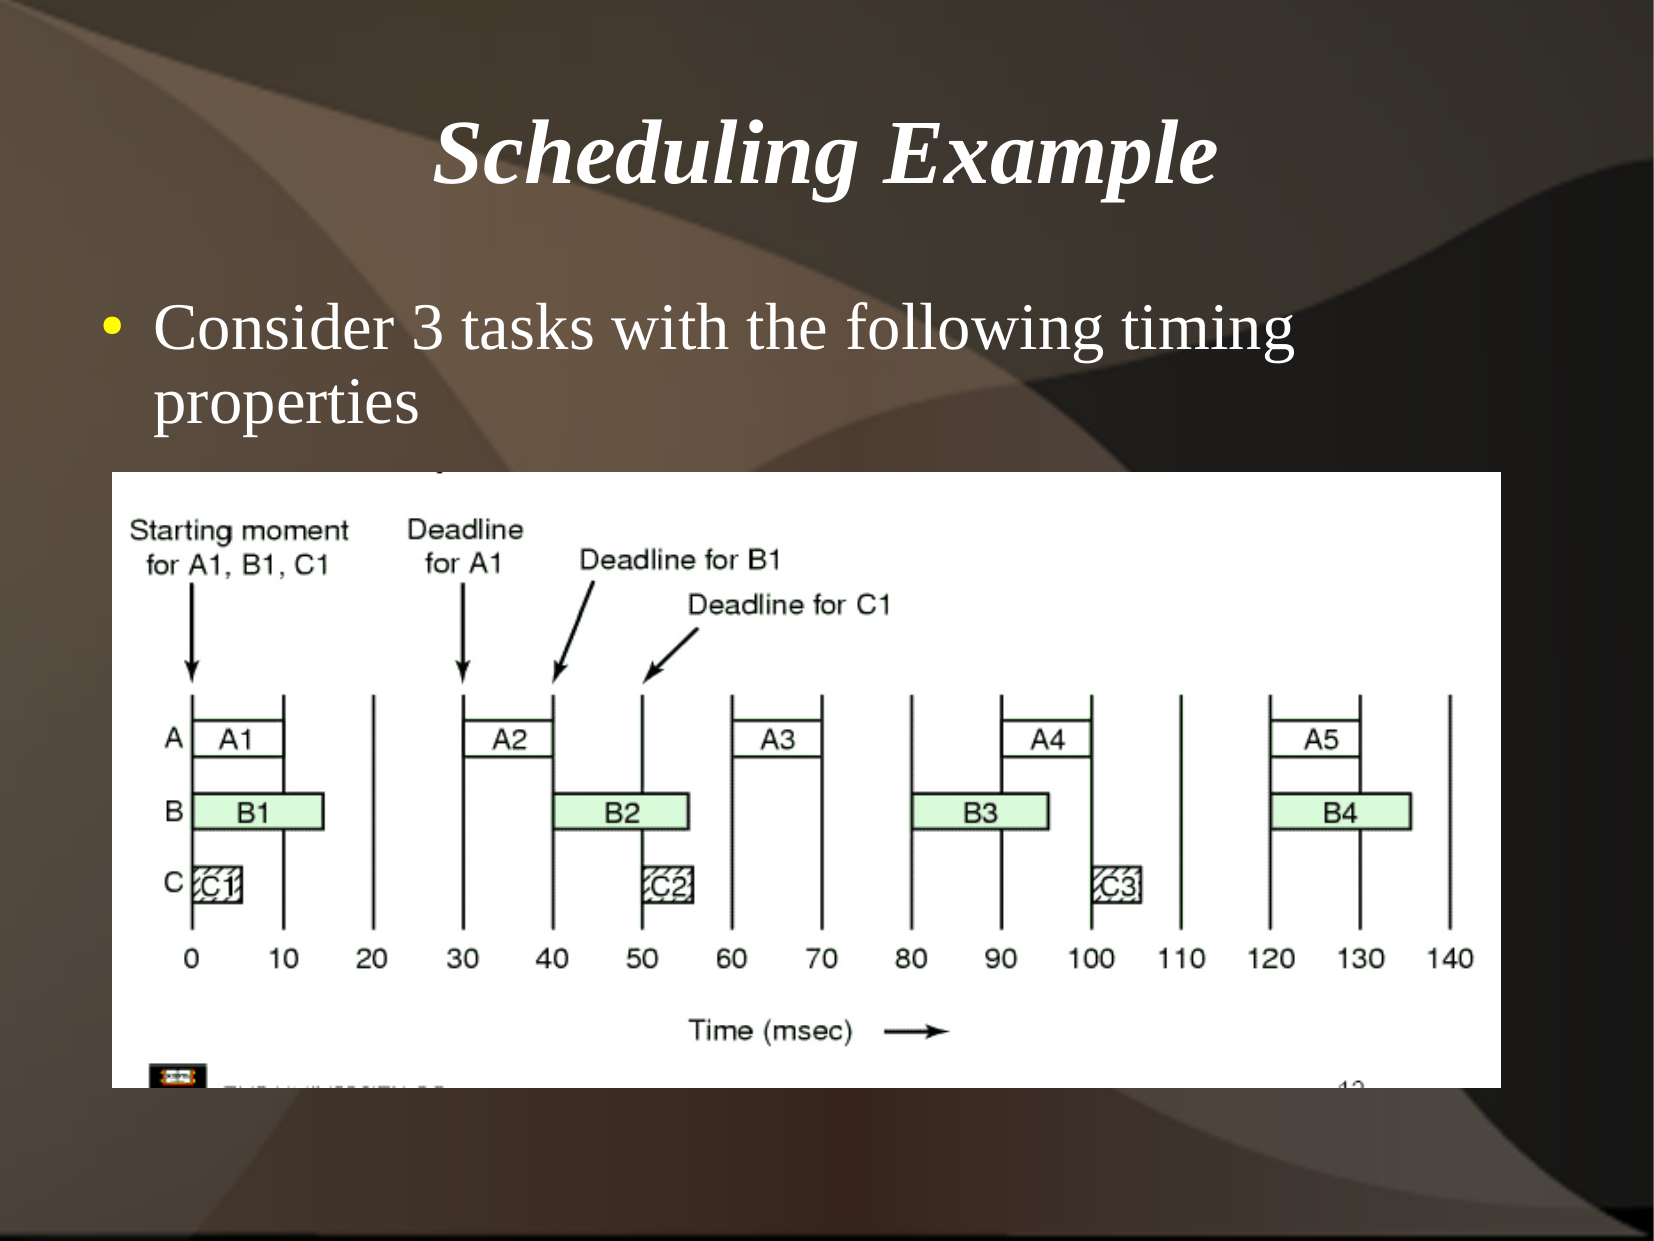

# Scheduling Example
Consider 3 tasks with the following timing properties